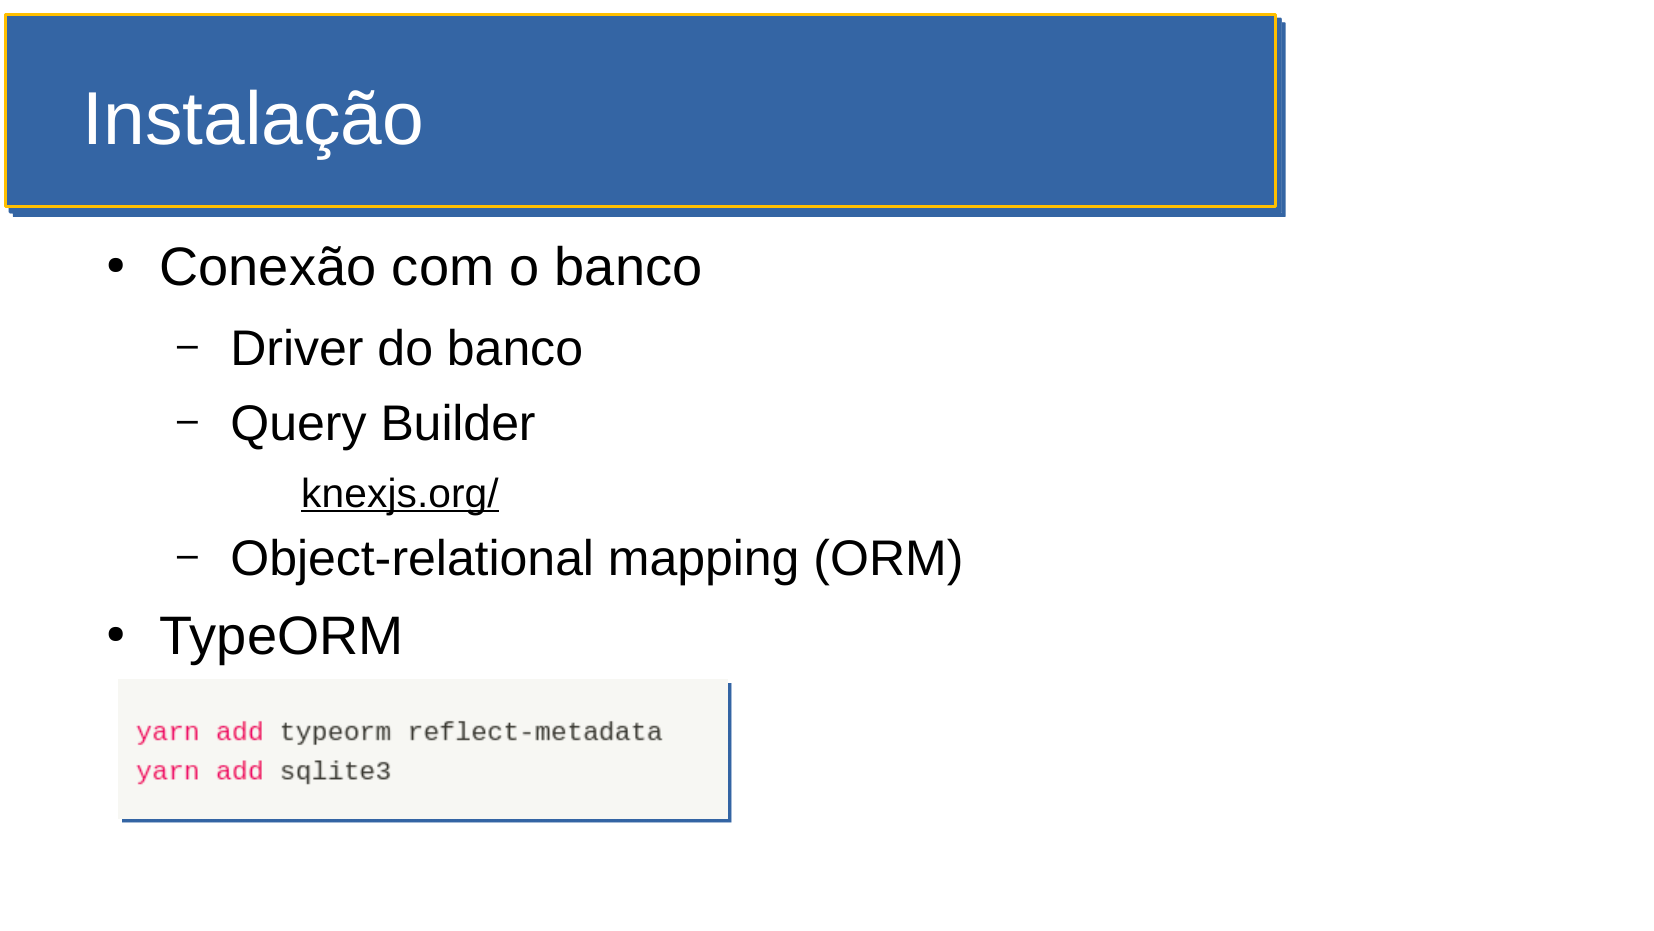

# Instalação
Conexão com o banco
Driver do banco
Query Builder
knexjs.org/
Object-relational mapping (ORM)
TypeORM